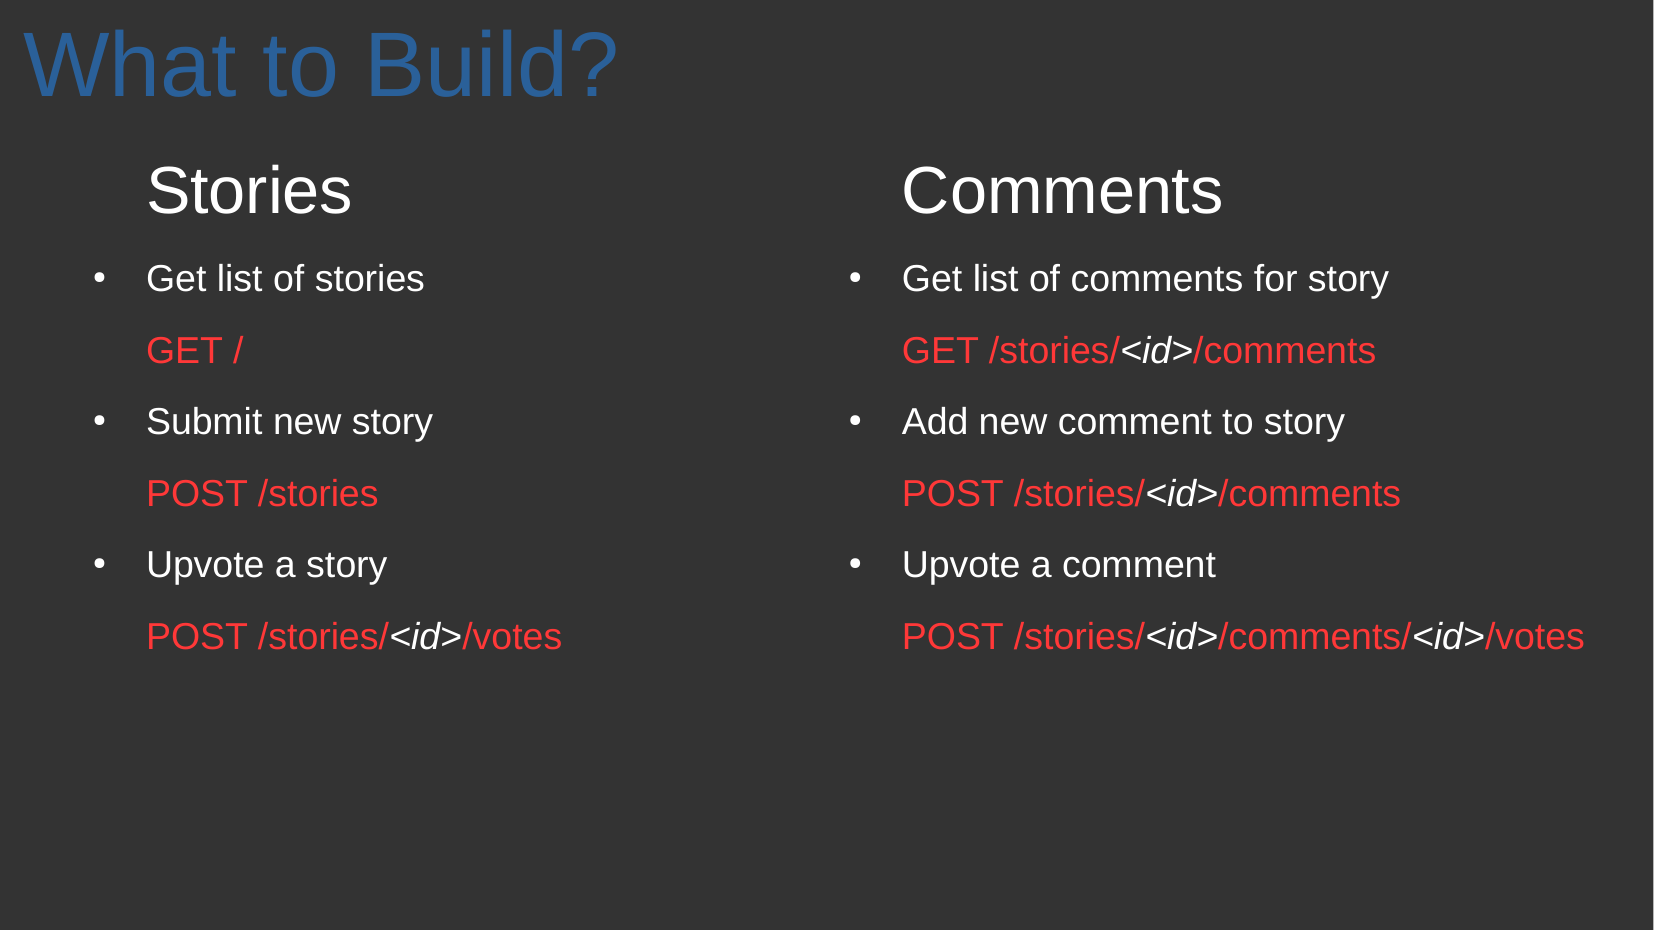

# What to Build?
Stories
Get list of stories
GET /
Submit new story
POST /stories
Upvote a story
POST /stories/<id>/votes
Comments
Get list of comments for story
GET /stories/<id>/comments
Add new comment to story
POST /stories/<id>/comments
Upvote a comment
POST /stories/<id>/comments/<id>/votes